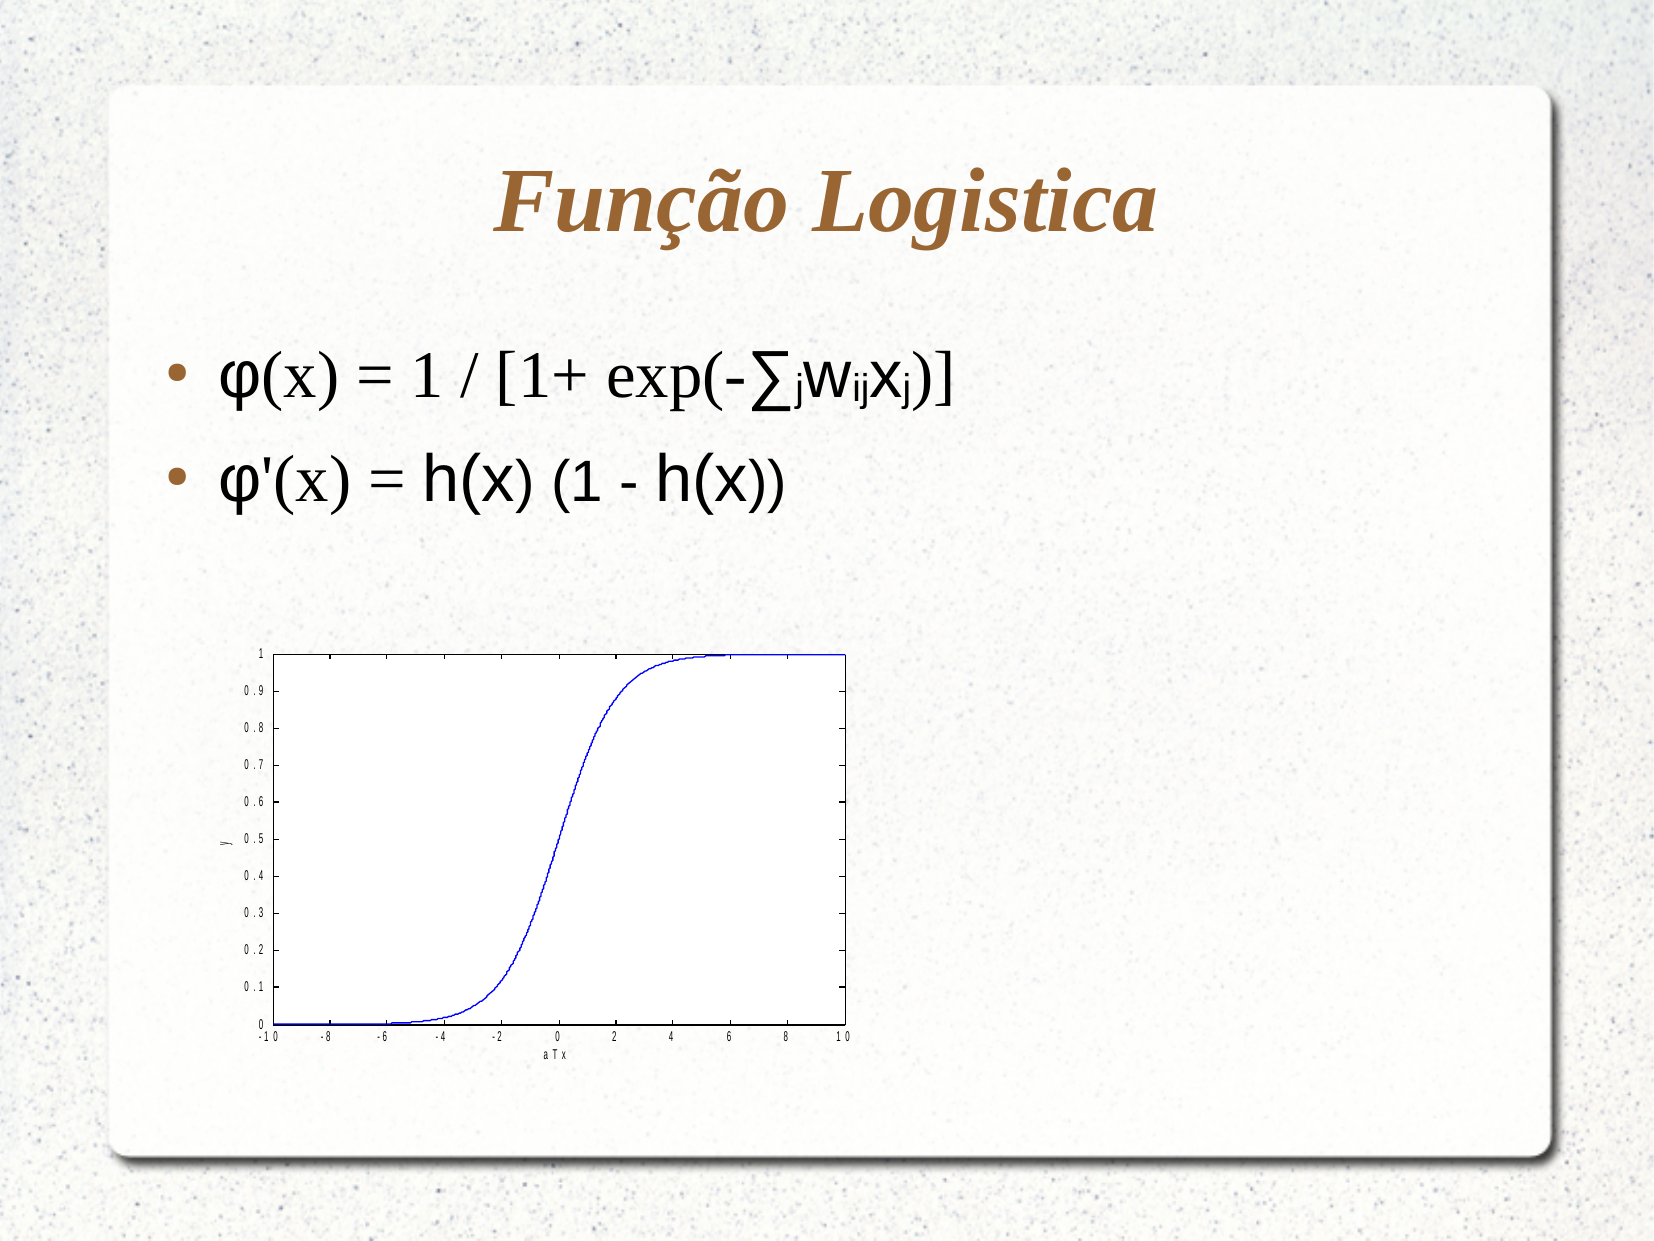

# Função Logistica
φ(x) = 1 / [1+ exp(-∑jwijxj)]
φ'(x) = h(x) (1 - h(x))